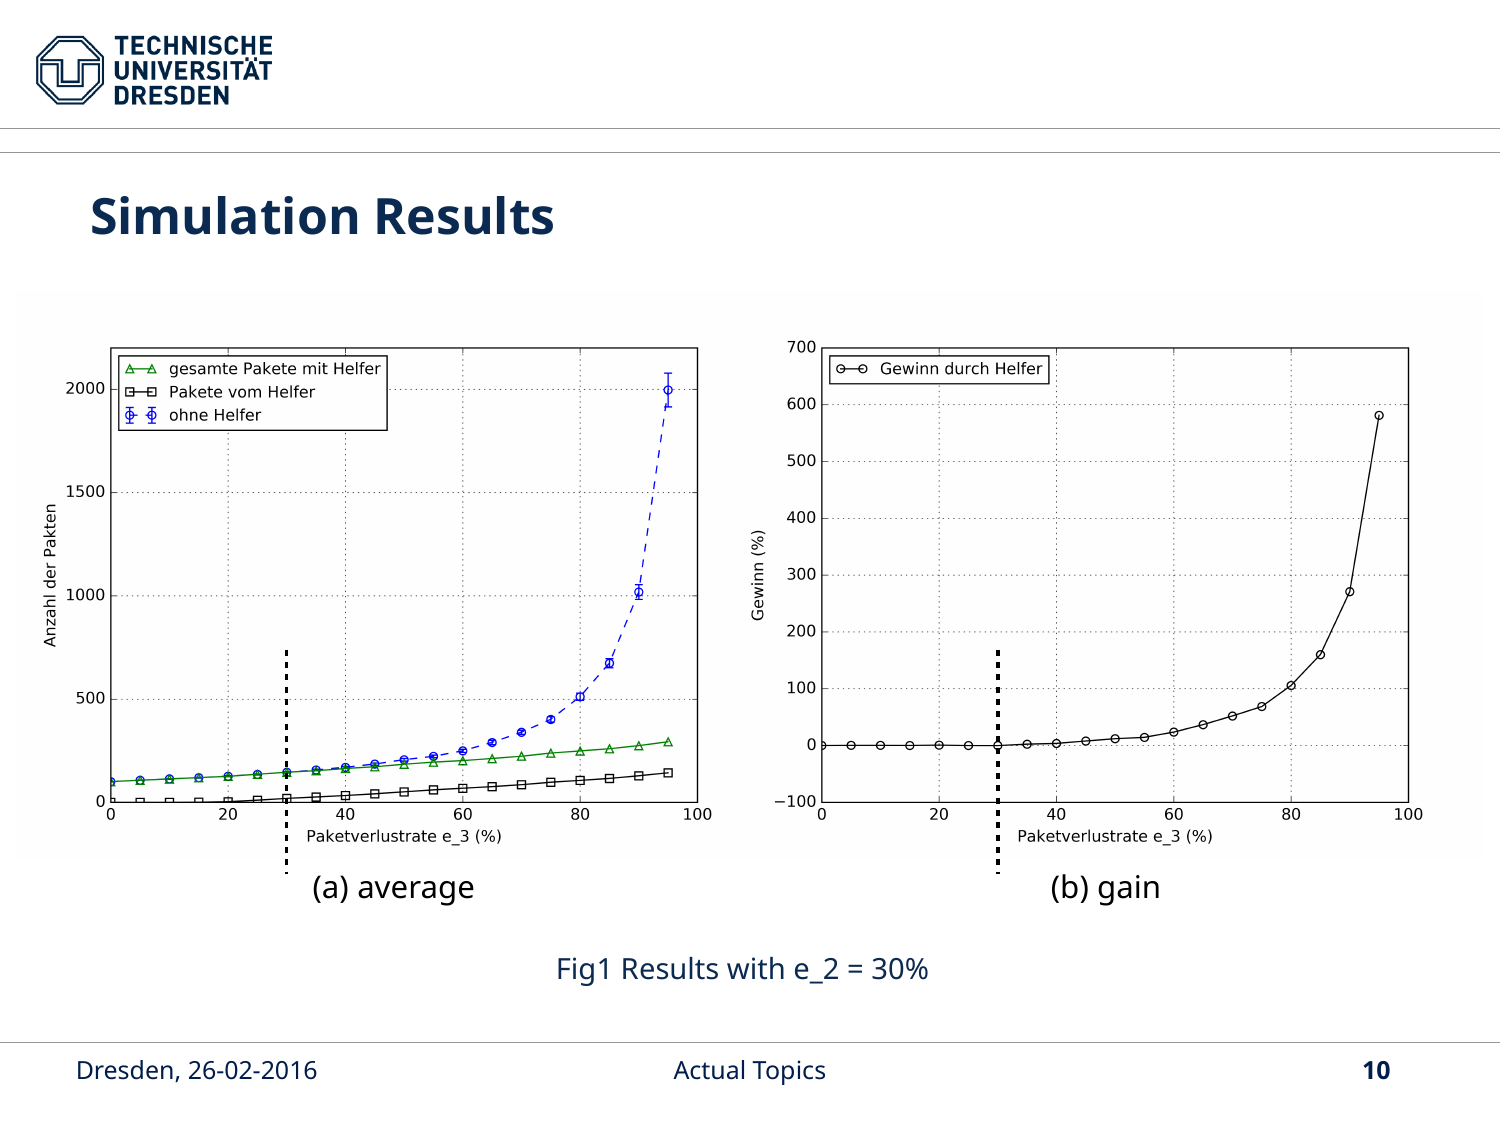

# Simulation Results
(a) average
(b) gain
Fig1 Results with e_2 = 30%
Actual Topics
10